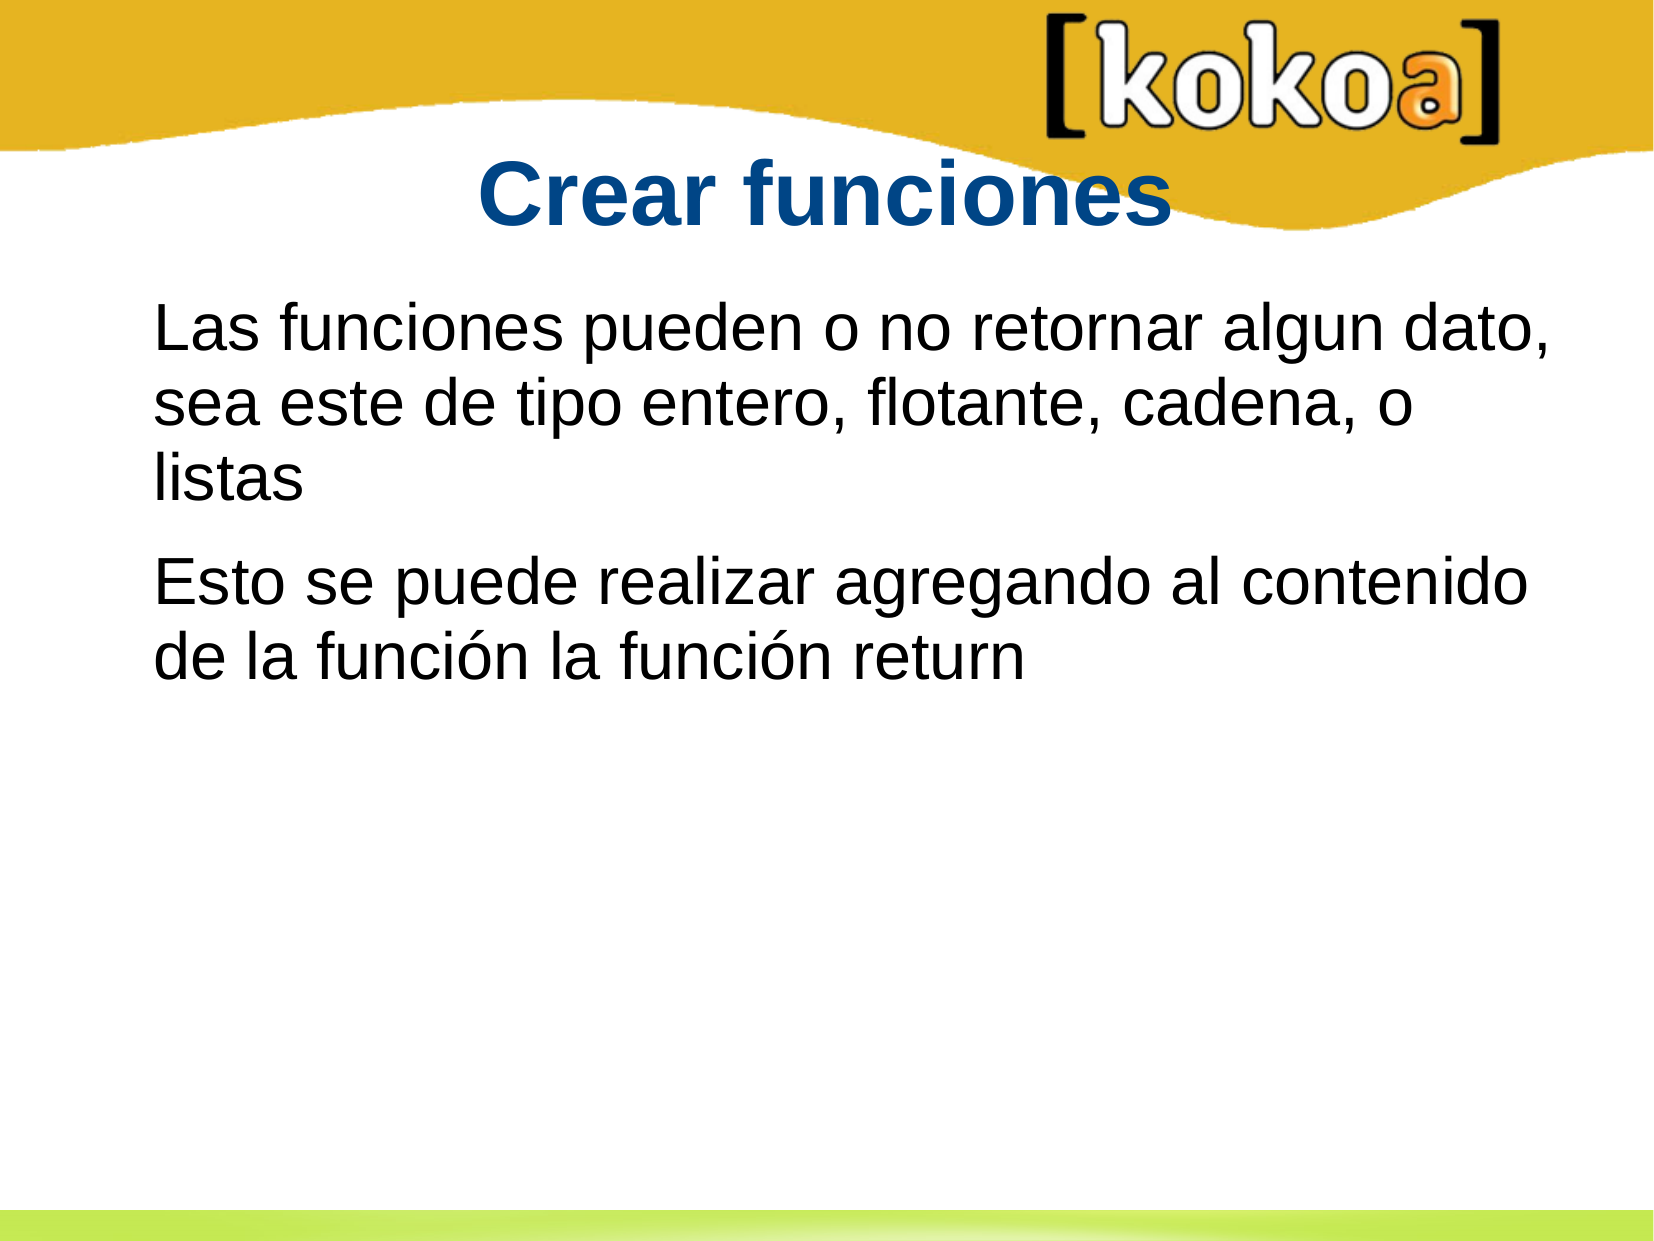

# Crear funciones
Las funciones pueden o no retornar algun dato, sea este de tipo entero, flotante, cadena, o listas
Esto se puede realizar agregando al contenido de la función la función return